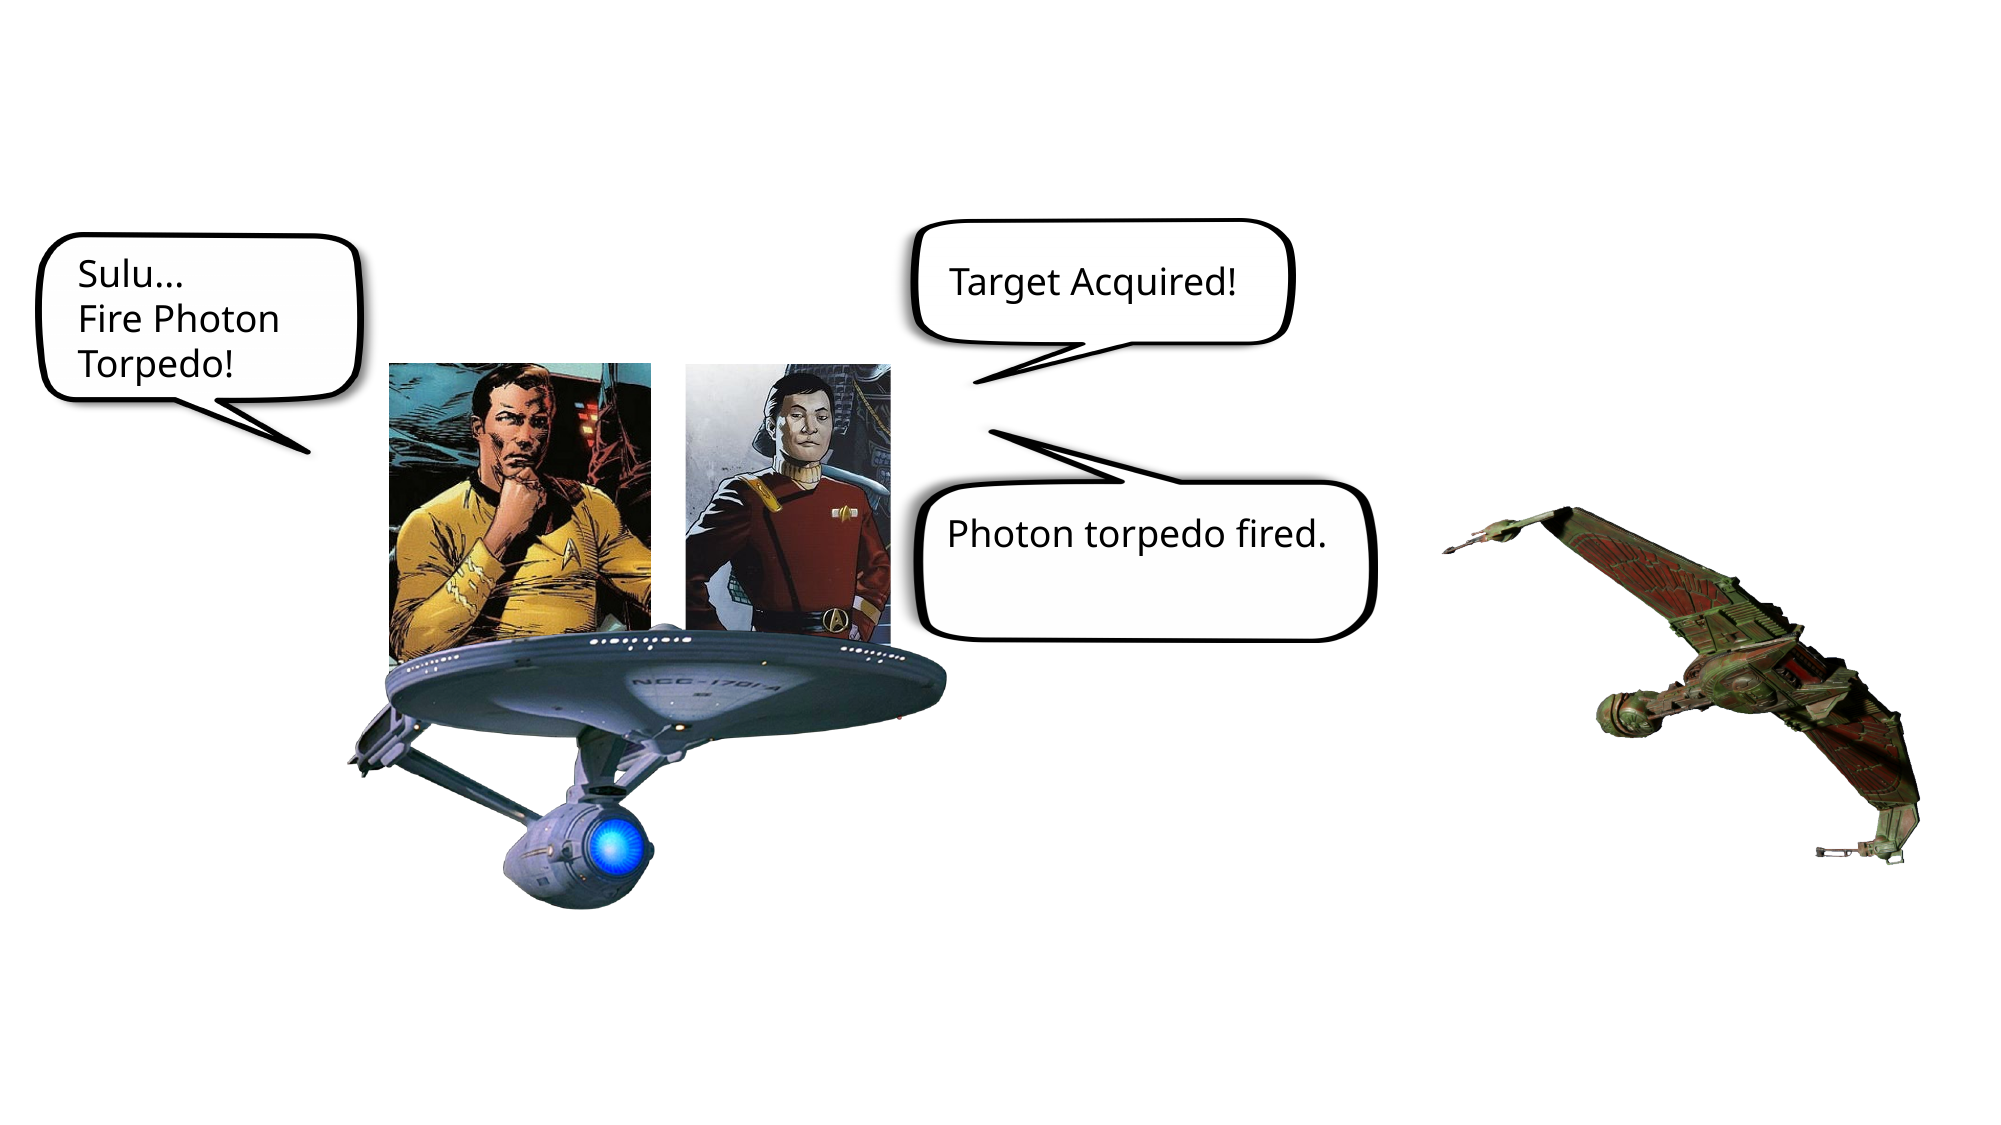

Exemplo: Argo
Sulu...
Fire Photon Torpedo!
Target Acquired!
Photon torpedo fired.